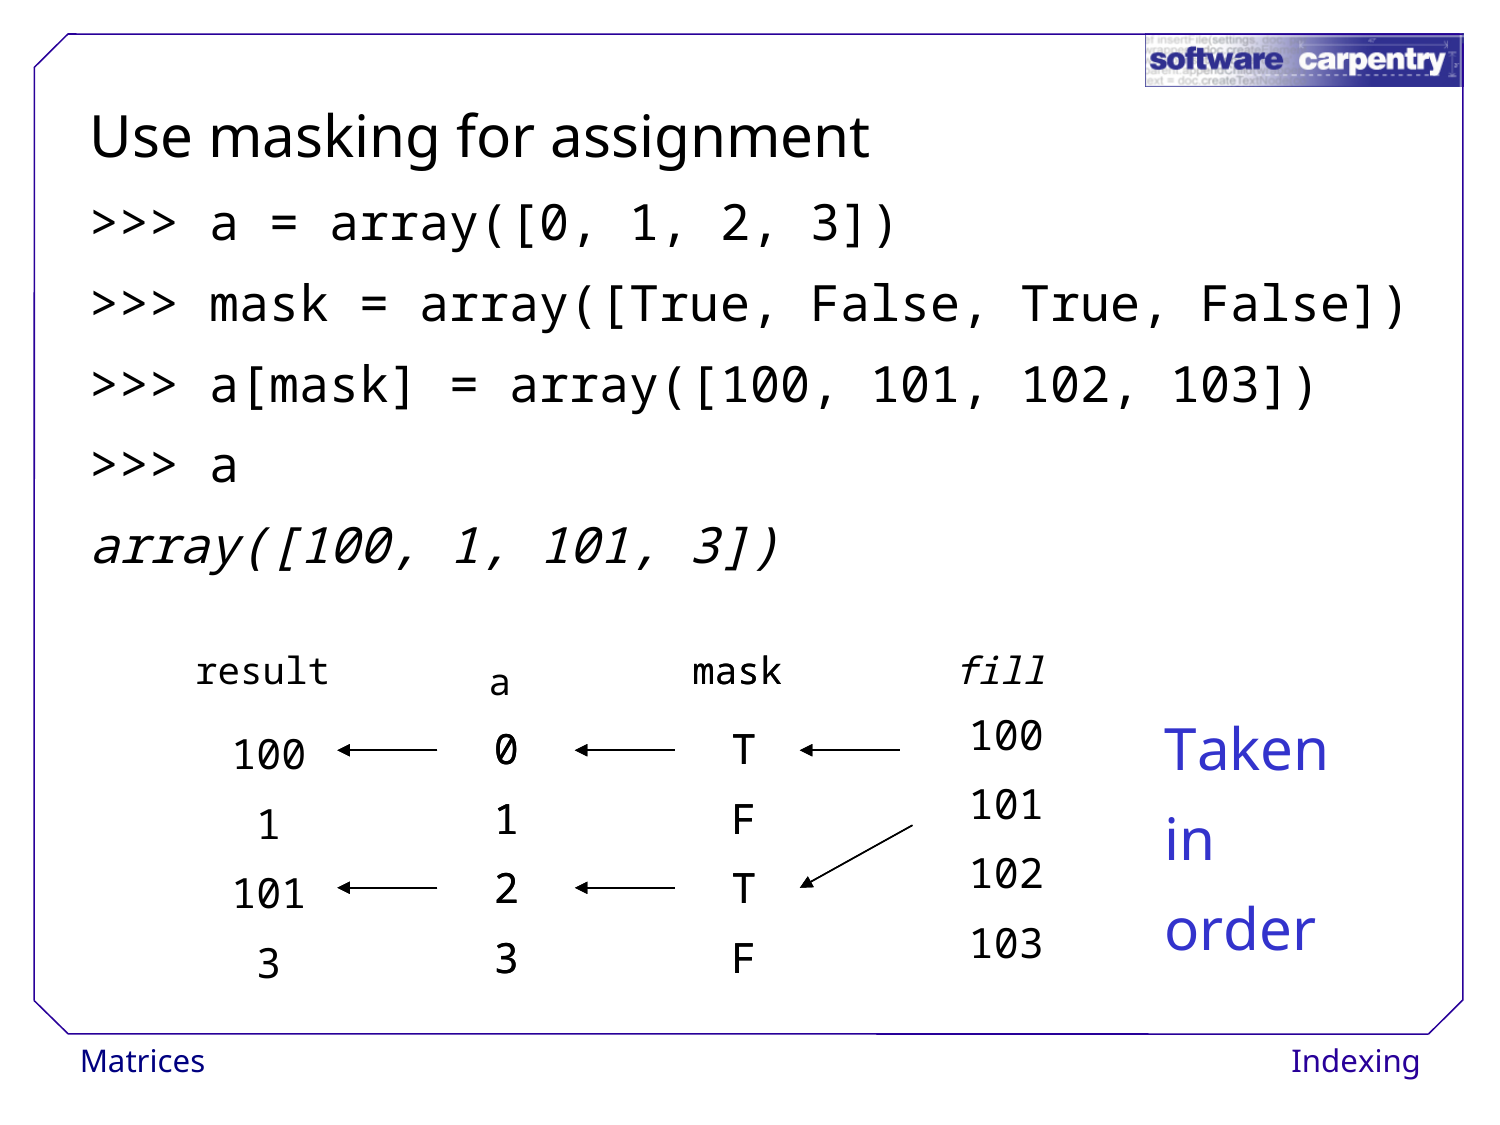

# Use masking for assignment
>>> a = array([0, 1, 2, 3])
>>> mask = array([True, False, True, False])
>>> a[mask] = array([100, 101, 102, 103])
>>> a
array([100, 1, 101, 3])
result
mask
mask
fill
a
| 100 |
| --- |
| 101 |
| 102 |
| 103 |
Taken
in
order
| 0 |
| --- |
| 1 |
| 2 |
| 3 |
| 0 |
| --- |
| 1 |
| 2 |
| 3 |
| T |
| --- |
| F |
| T |
| F |
| T |
| --- |
| F |
| T |
| F |
| 100 |
| --- |
| 1 |
| 101 |
| 3 |